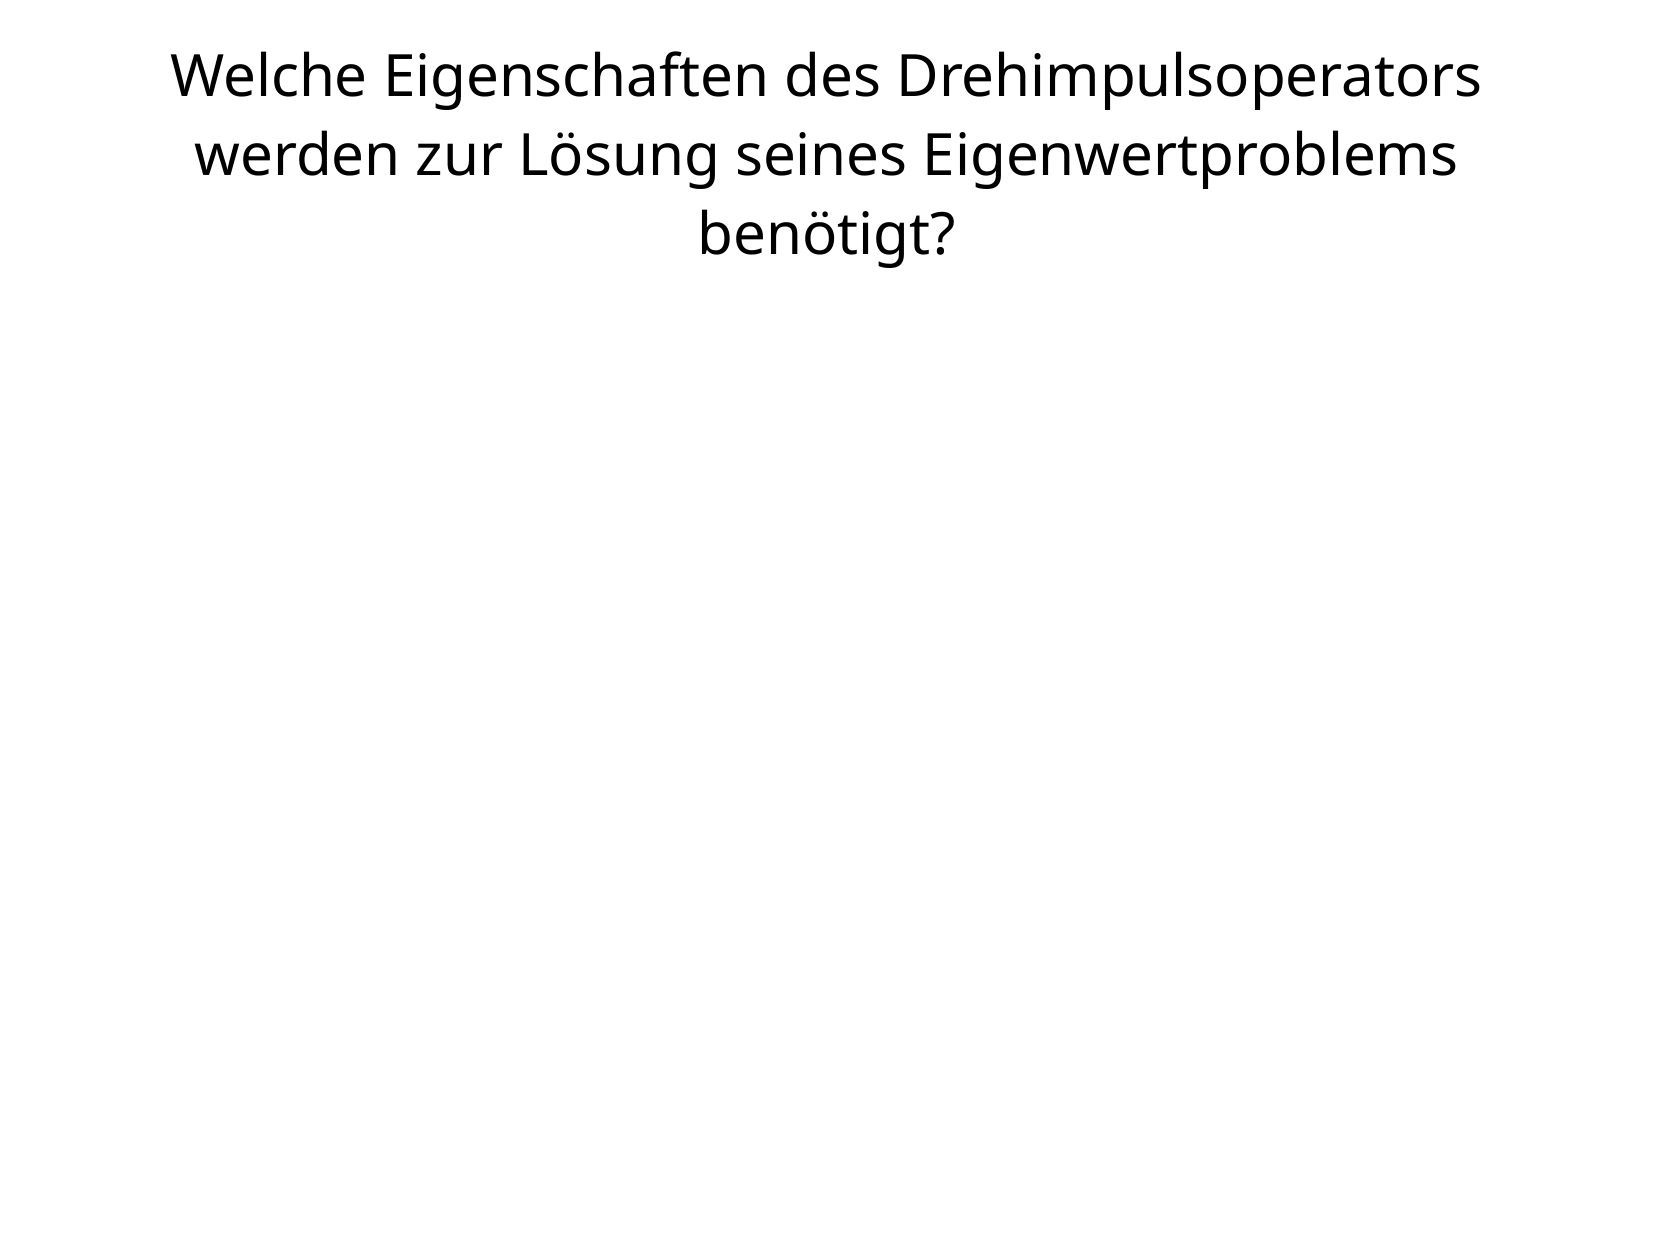

# Welche Eigenschaften des Drehimpulsoperators werden zur Lösung seines Eigenwertproblems benötigt?